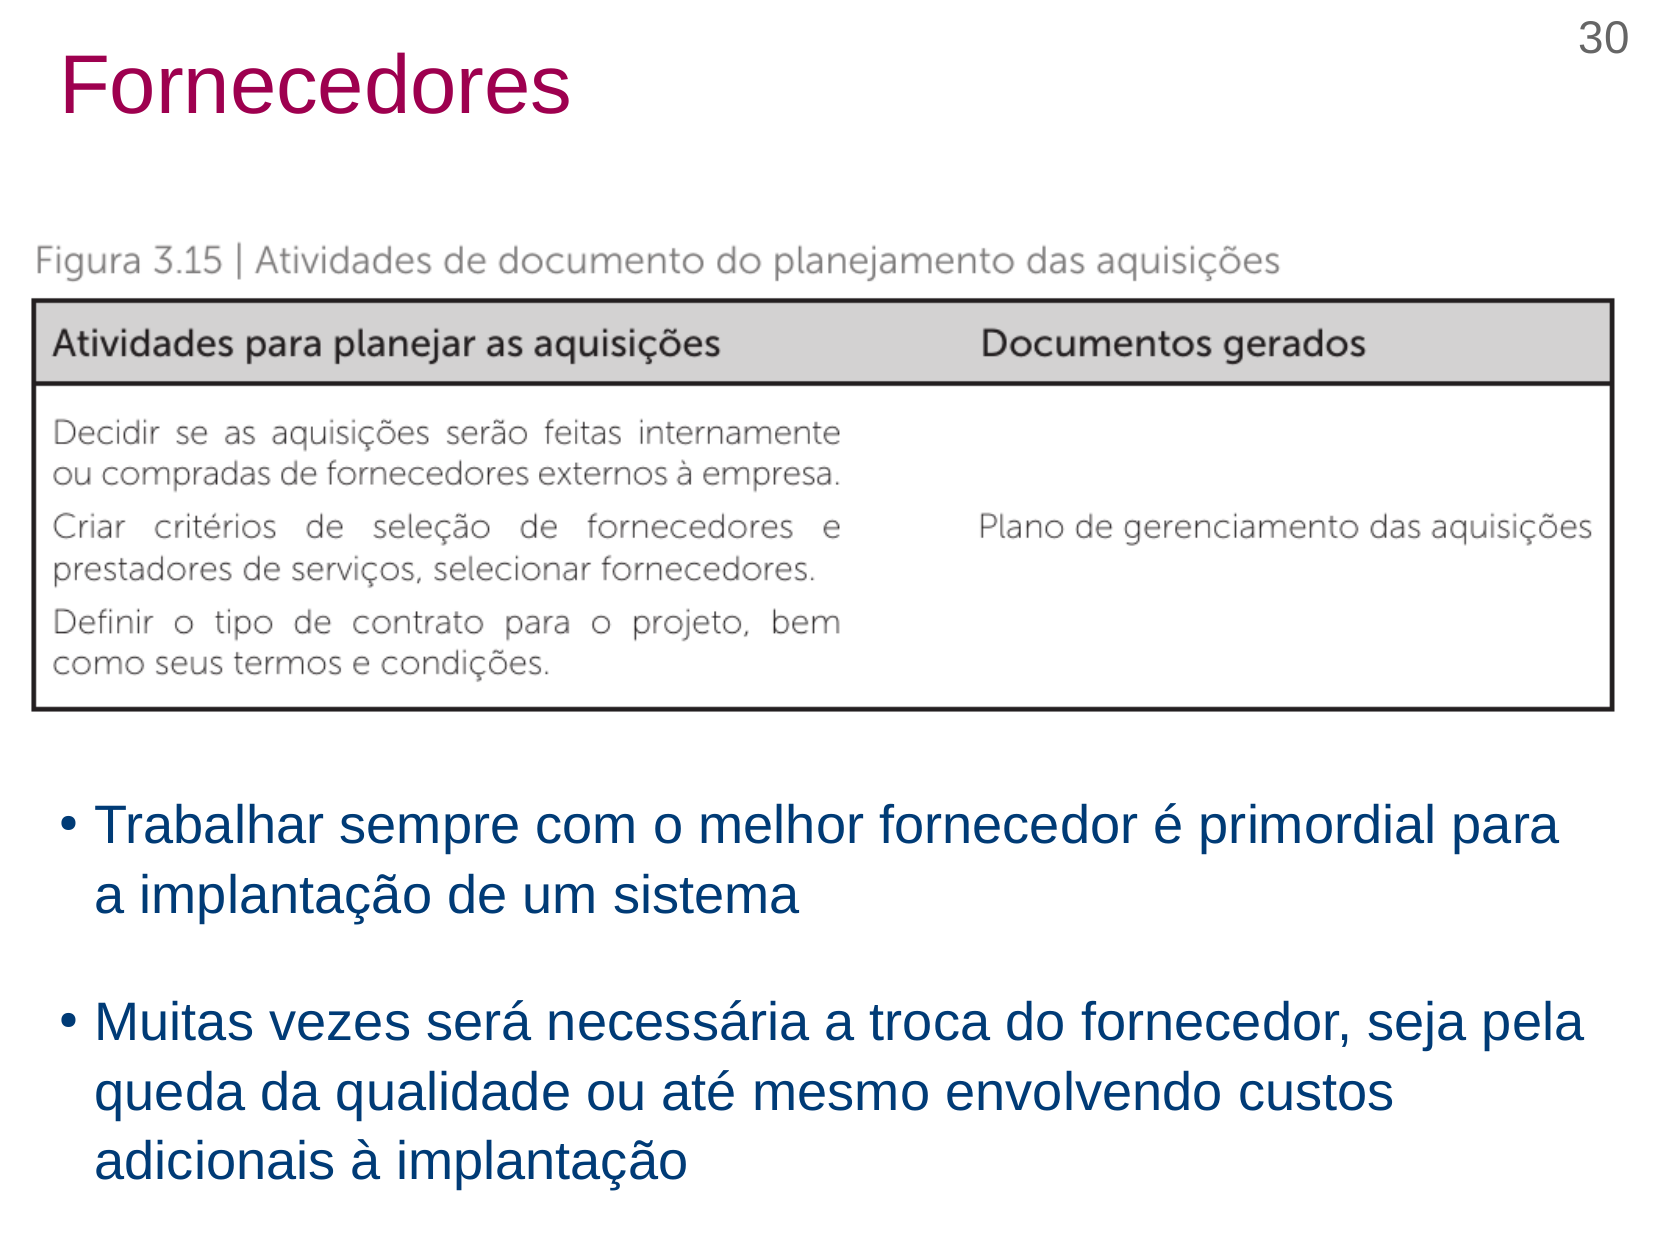

30
# Fornecedores
Trabalhar sempre com o melhor fornecedor é primordial para a implantação de um sistema
Muitas vezes será necessária a troca do fornecedor, seja pela queda da qualidade ou até mesmo envolvendo custos adicionais à implantação